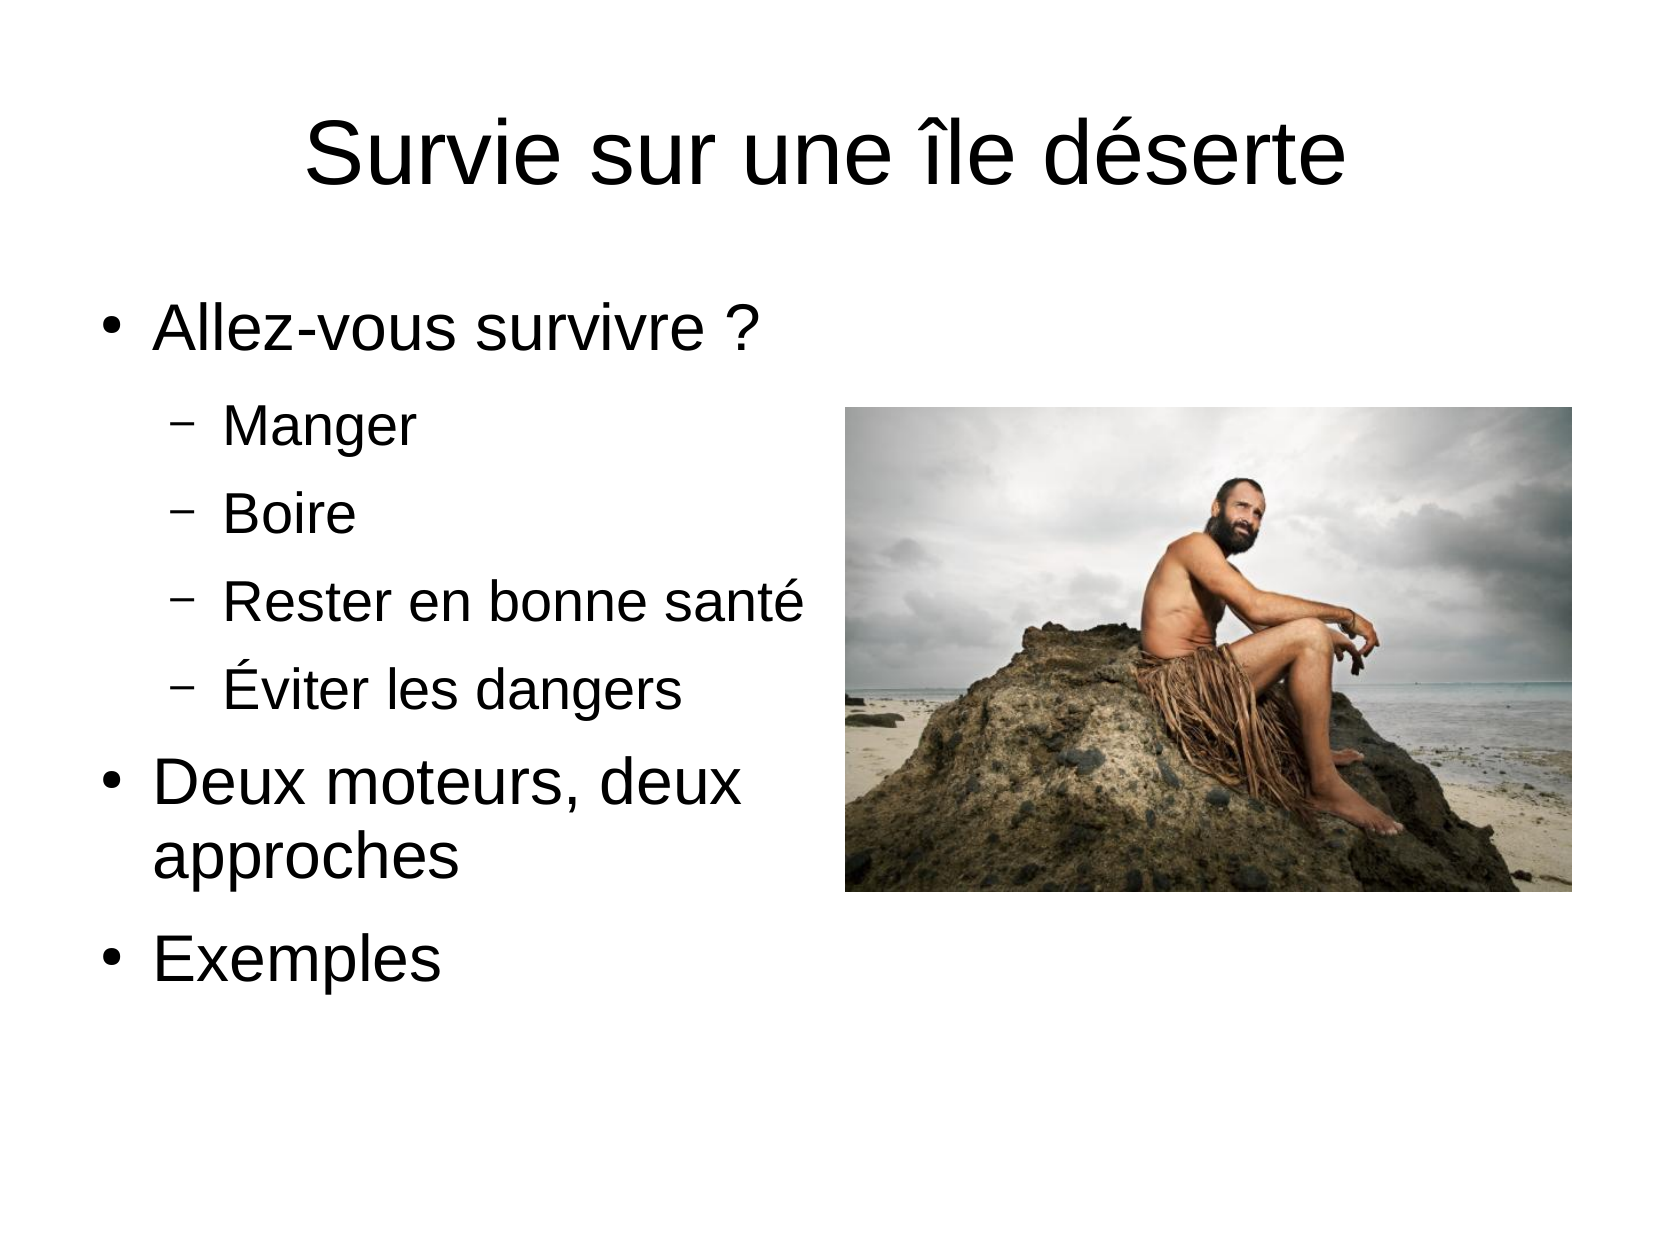

# Survie sur une île déserte
Allez-vous survivre ?
Manger
Boire
Rester en bonne santé
Éviter les dangers
Deux moteurs, deux approches
Exemples